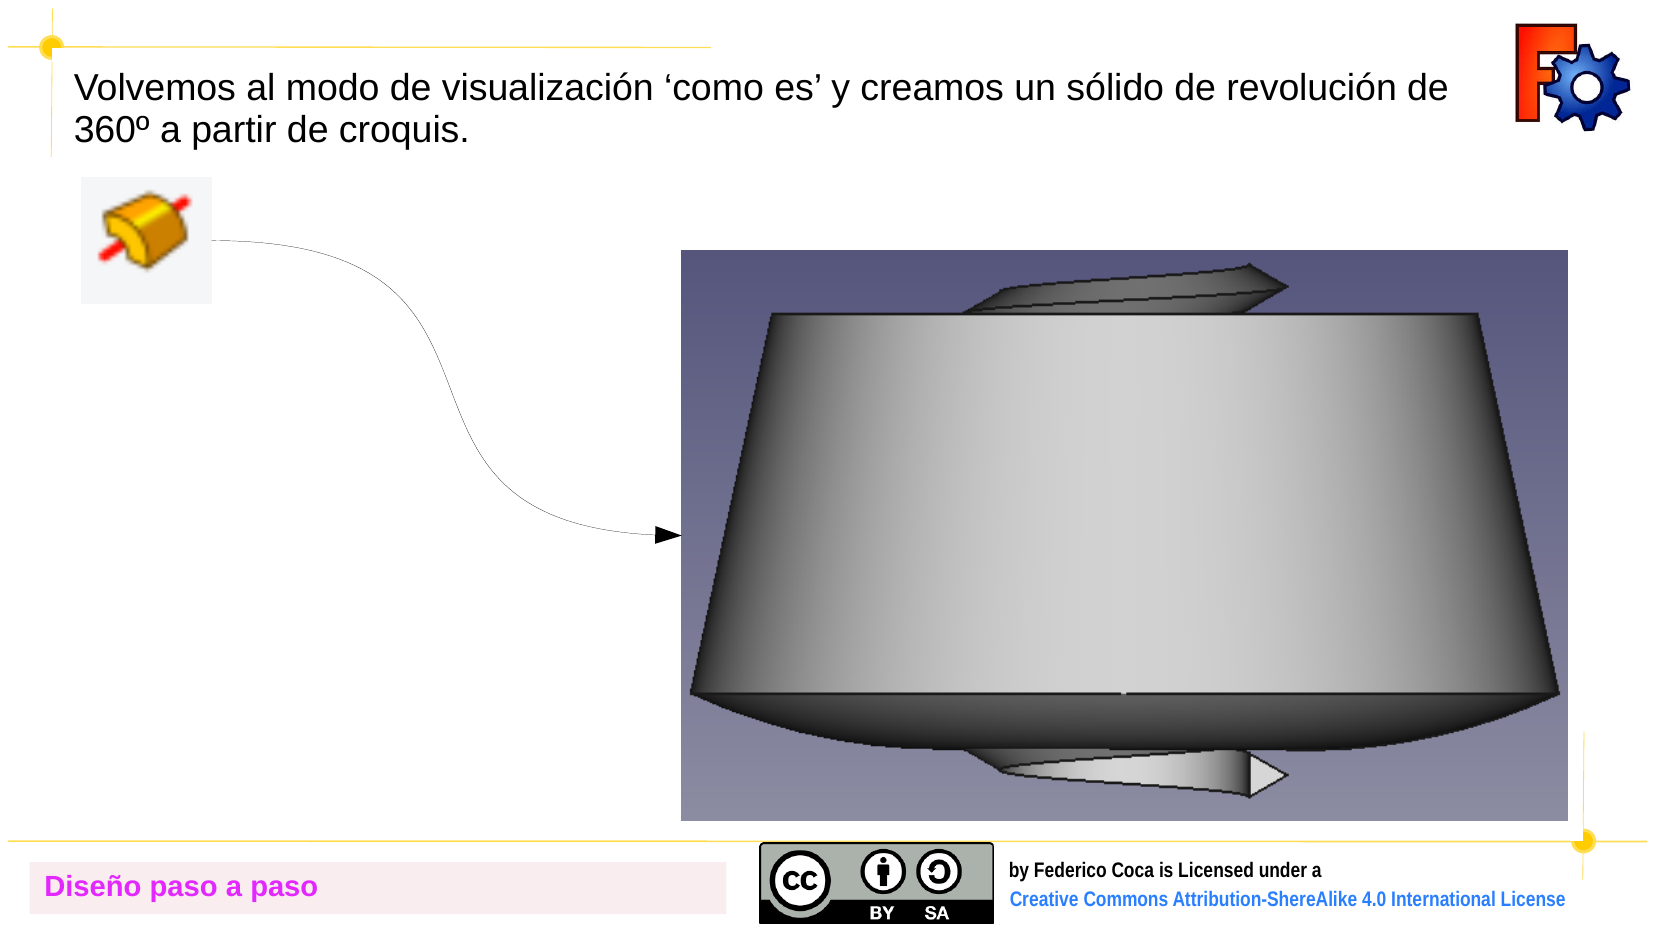

Volvemos al modo de visualización ‘como es’ y creamos un sólido de revolución de 360º a partir de croquis.
Diseño paso a paso